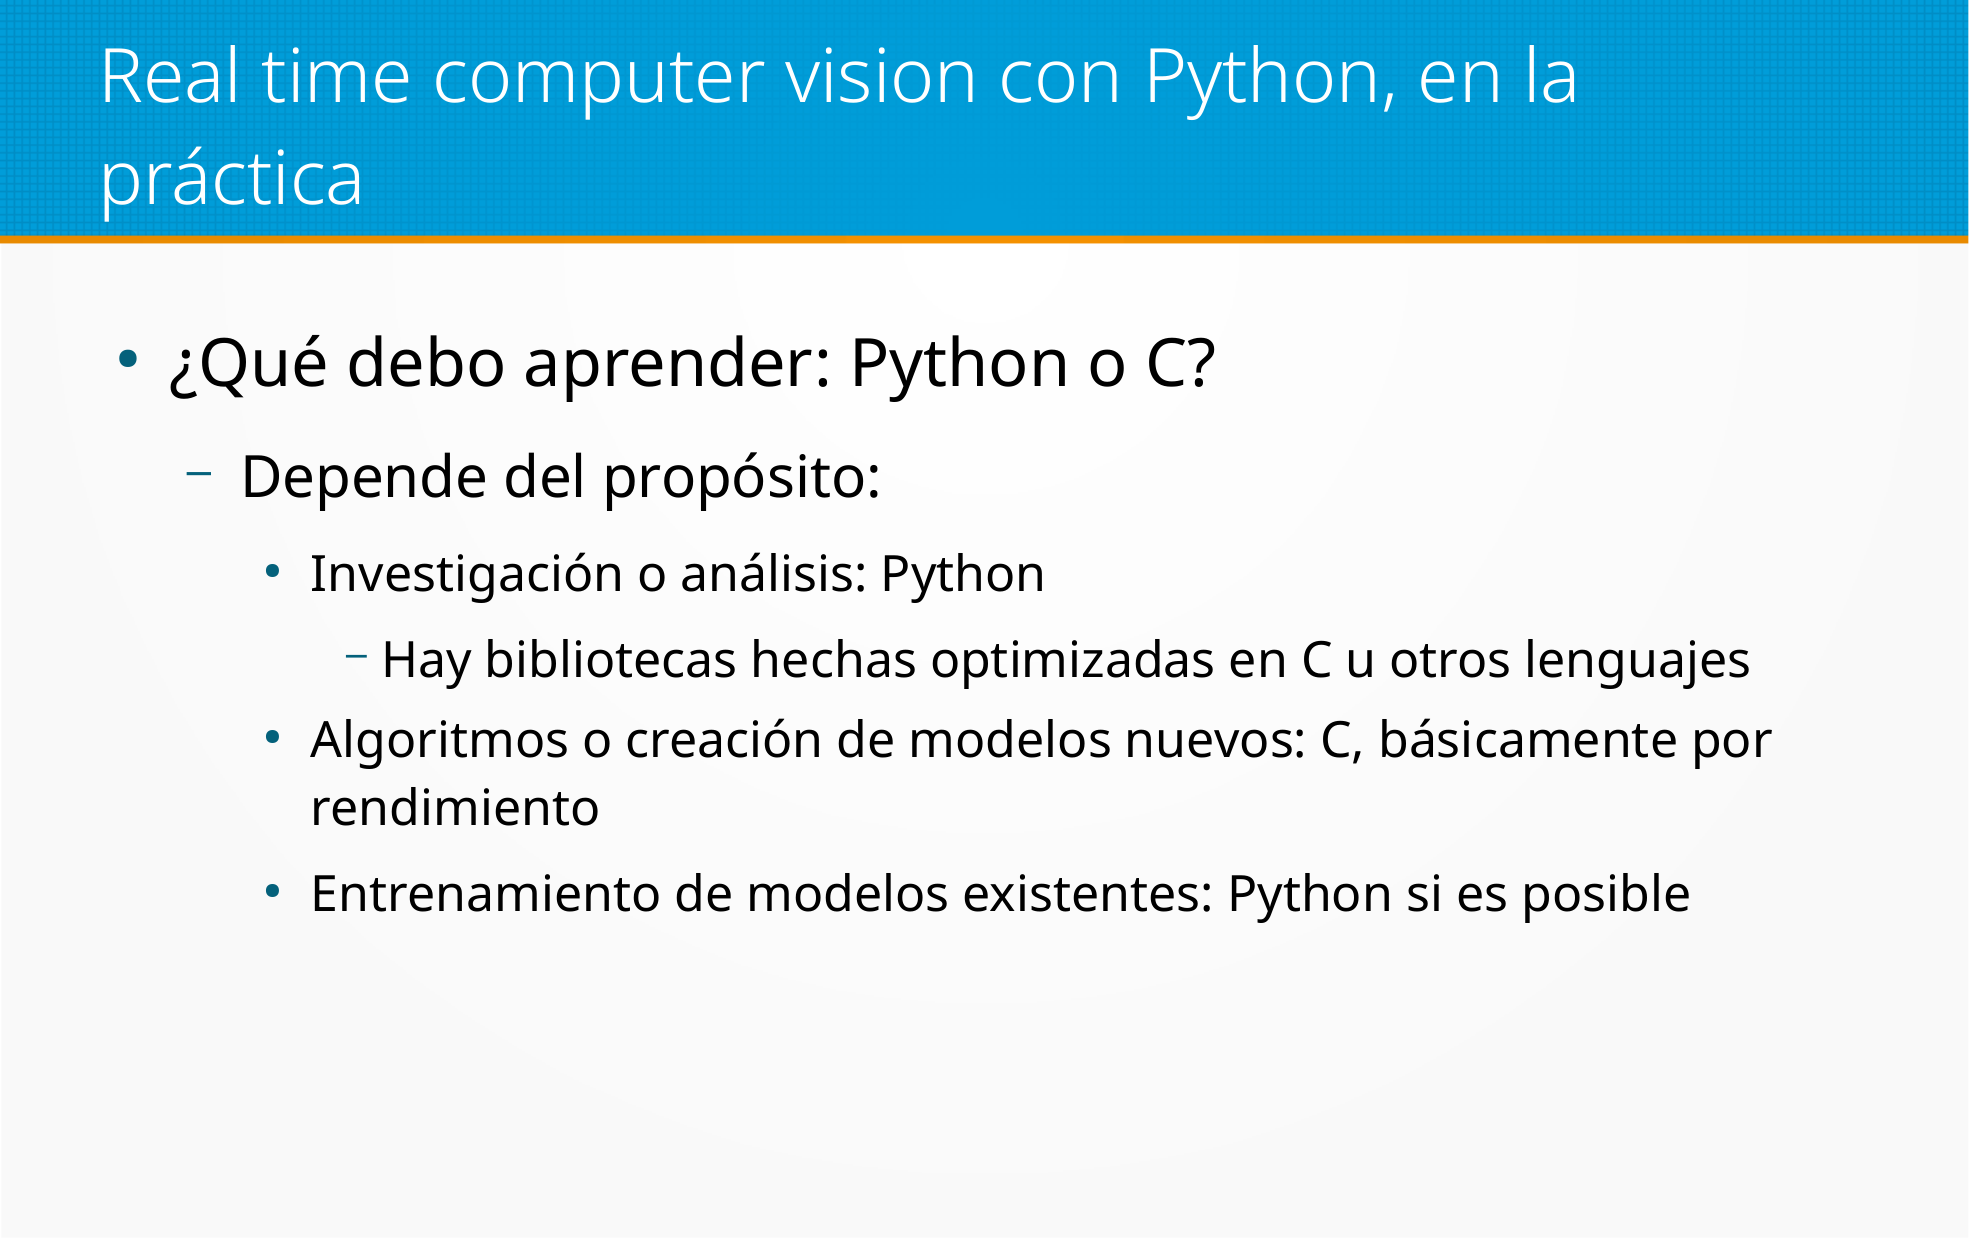

# Real time computer vision con Python, en la práctica
¿Qué debo aprender: Python o C?
Depende del propósito:
Investigación o análisis: Python
Hay bibliotecas hechas optimizadas en C u otros lenguajes
Algoritmos o creación de modelos nuevos: C, básicamente por rendimiento
Entrenamiento de modelos existentes: Python si es posible